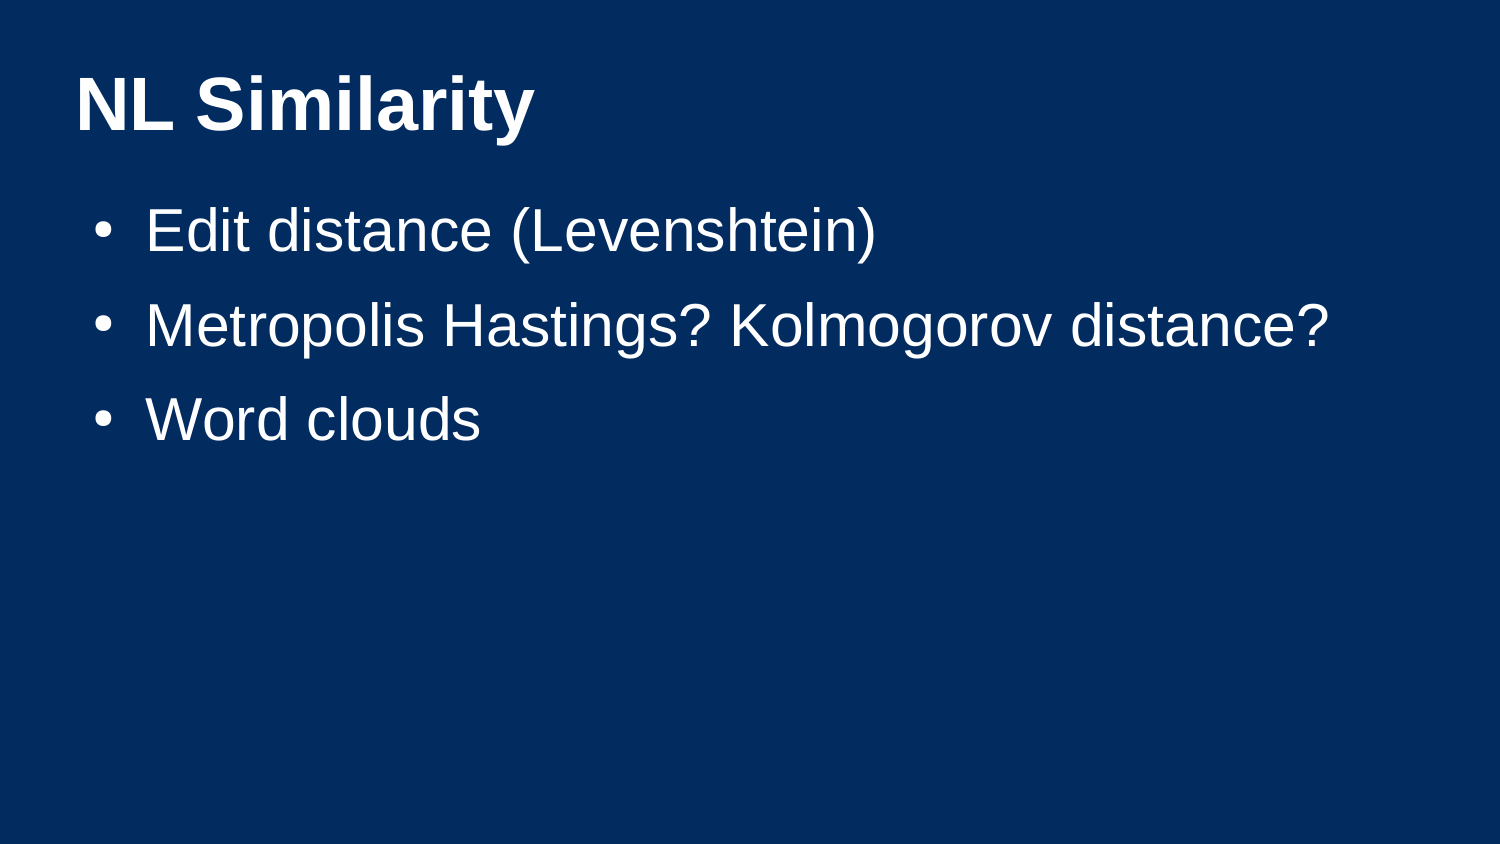

# NL Similarity
Edit distance (Levenshtein)
Metropolis Hastings? Kolmogorov distance?
Word clouds